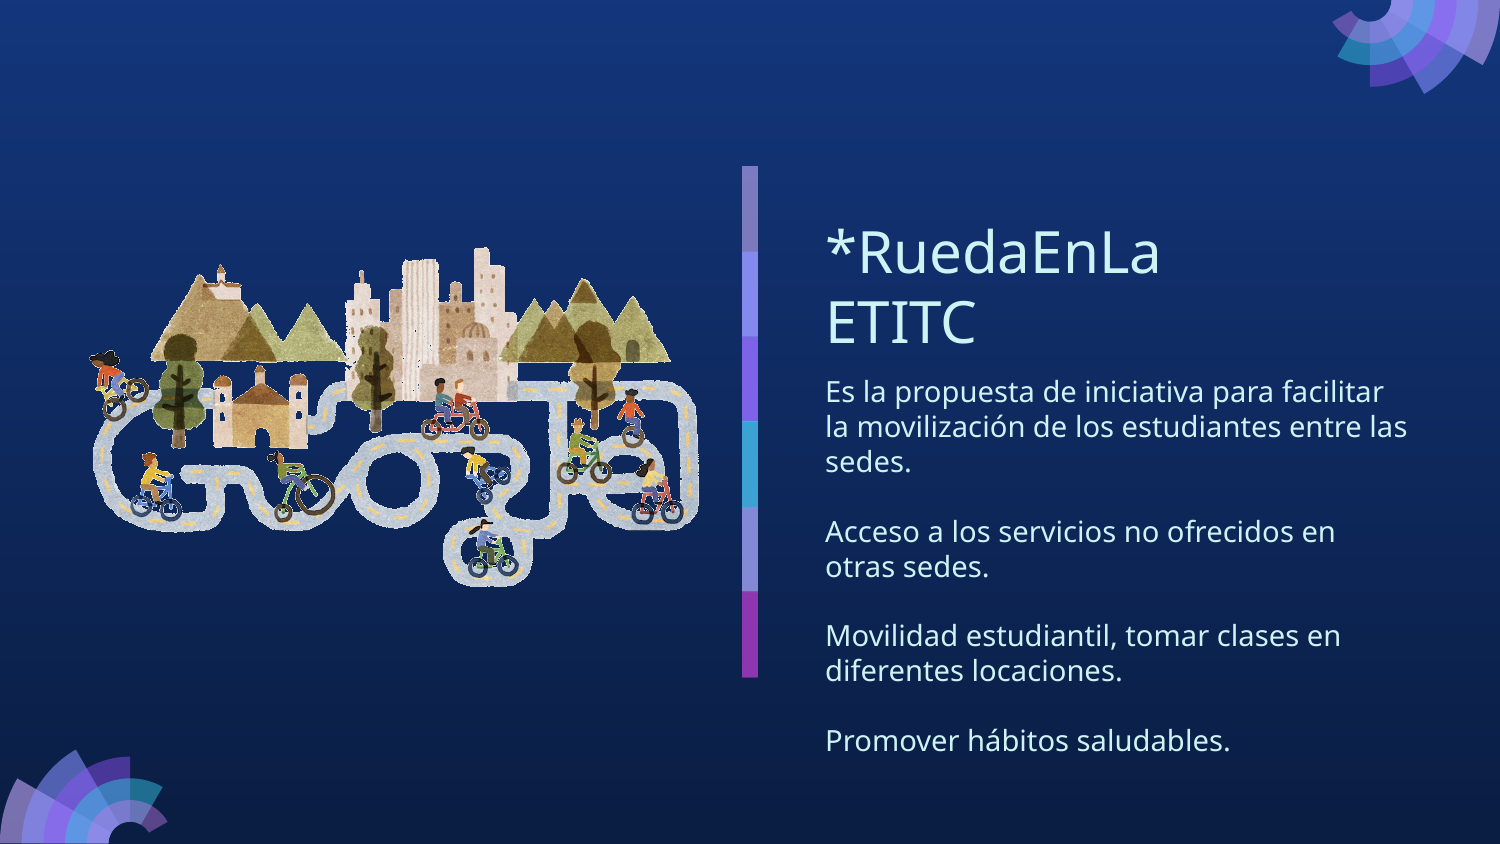

# *RuedaEnLaETITC
Es la propuesta de iniciativa para facilitar la movilización de los estudiantes entre las sedes.
Acceso a los servicios no ofrecidos en otras sedes.
Movilidad estudiantil, tomar clases en diferentes locaciones.
Promover hábitos saludables.